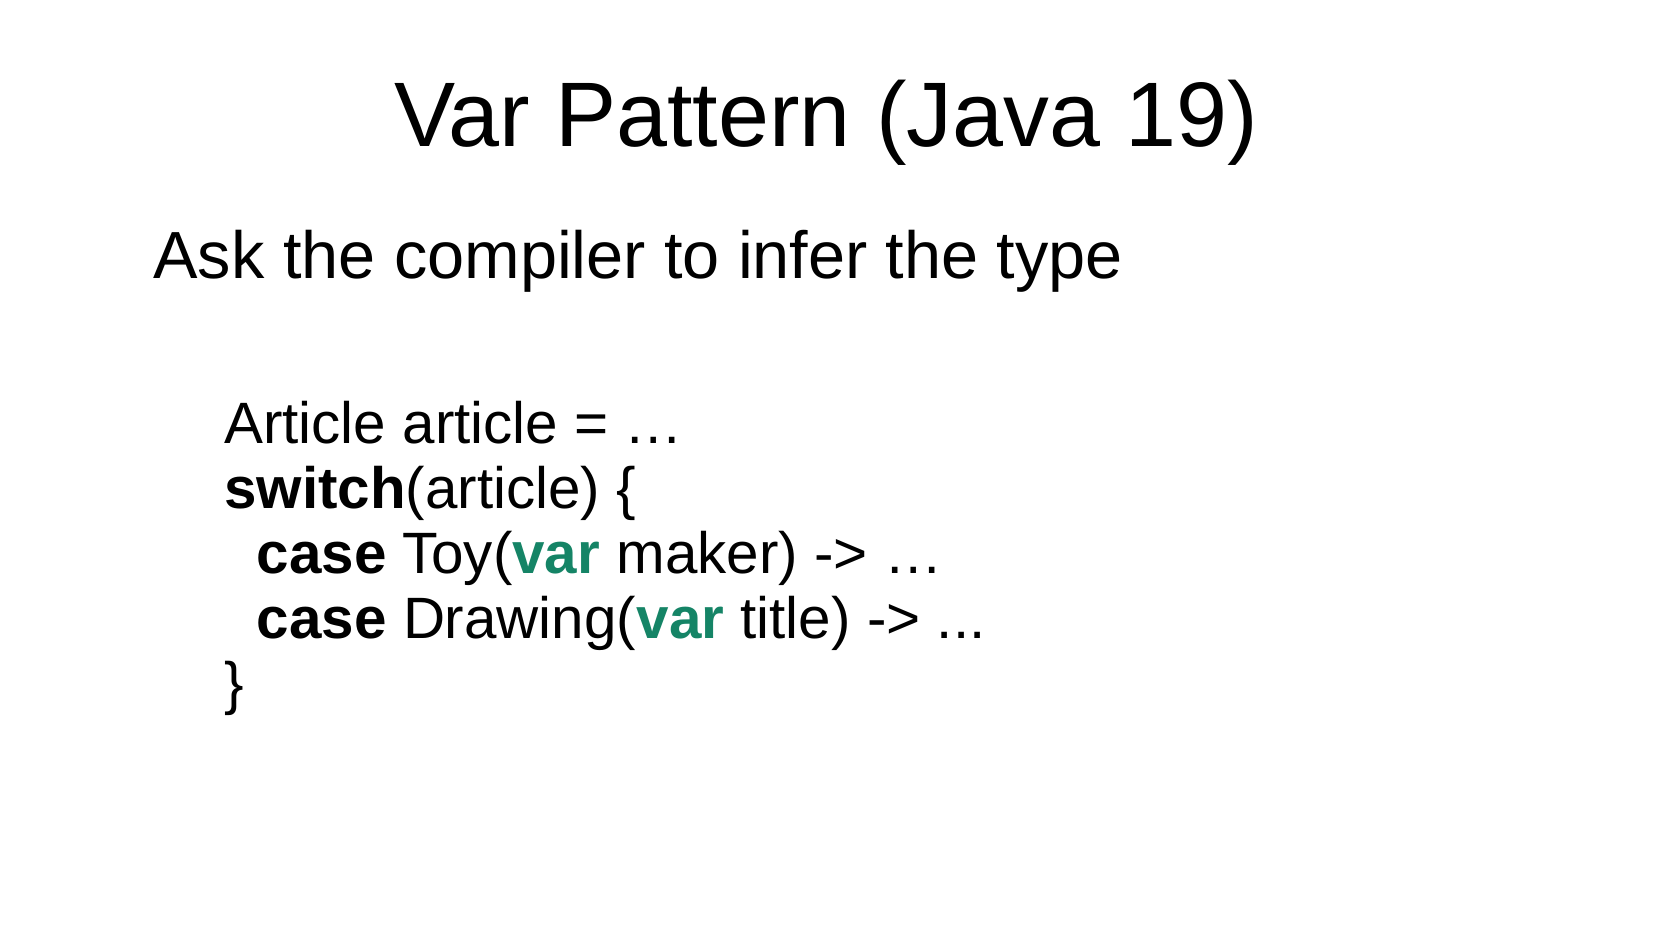

# Var Pattern (Java 19)
Ask the compiler to infer the type
Article article = …
switch(article) {
 case Toy(var maker) -> …
 case Drawing(var title) -> ...
}